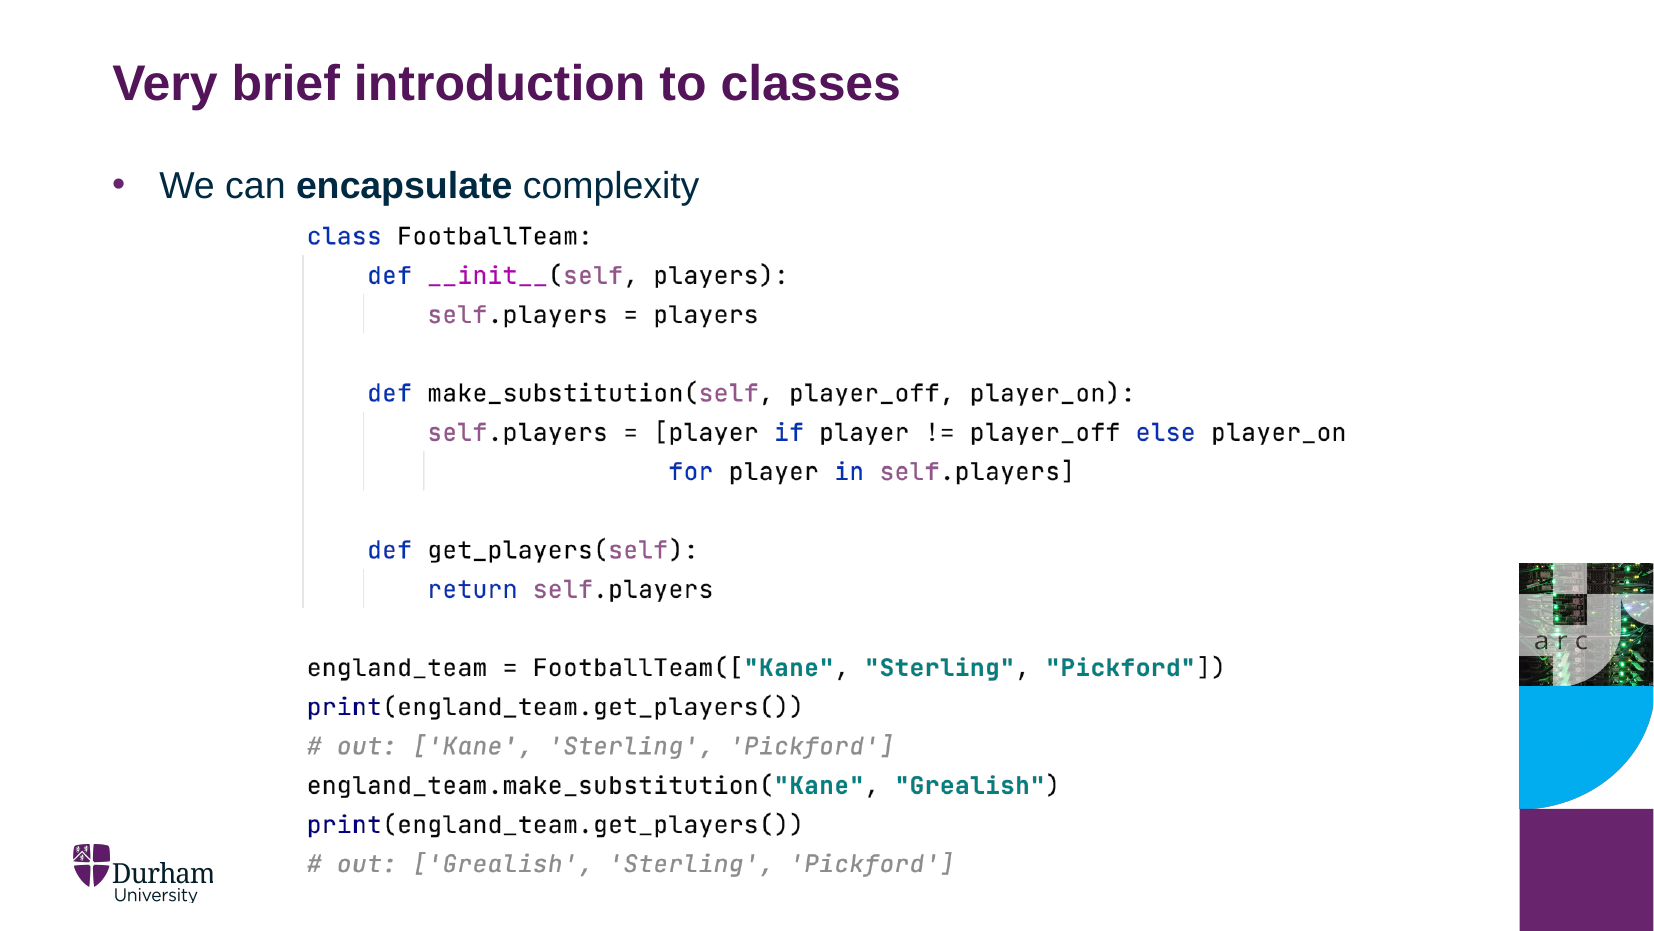

# Very brief introduction to classes
We can encapsulate complexity